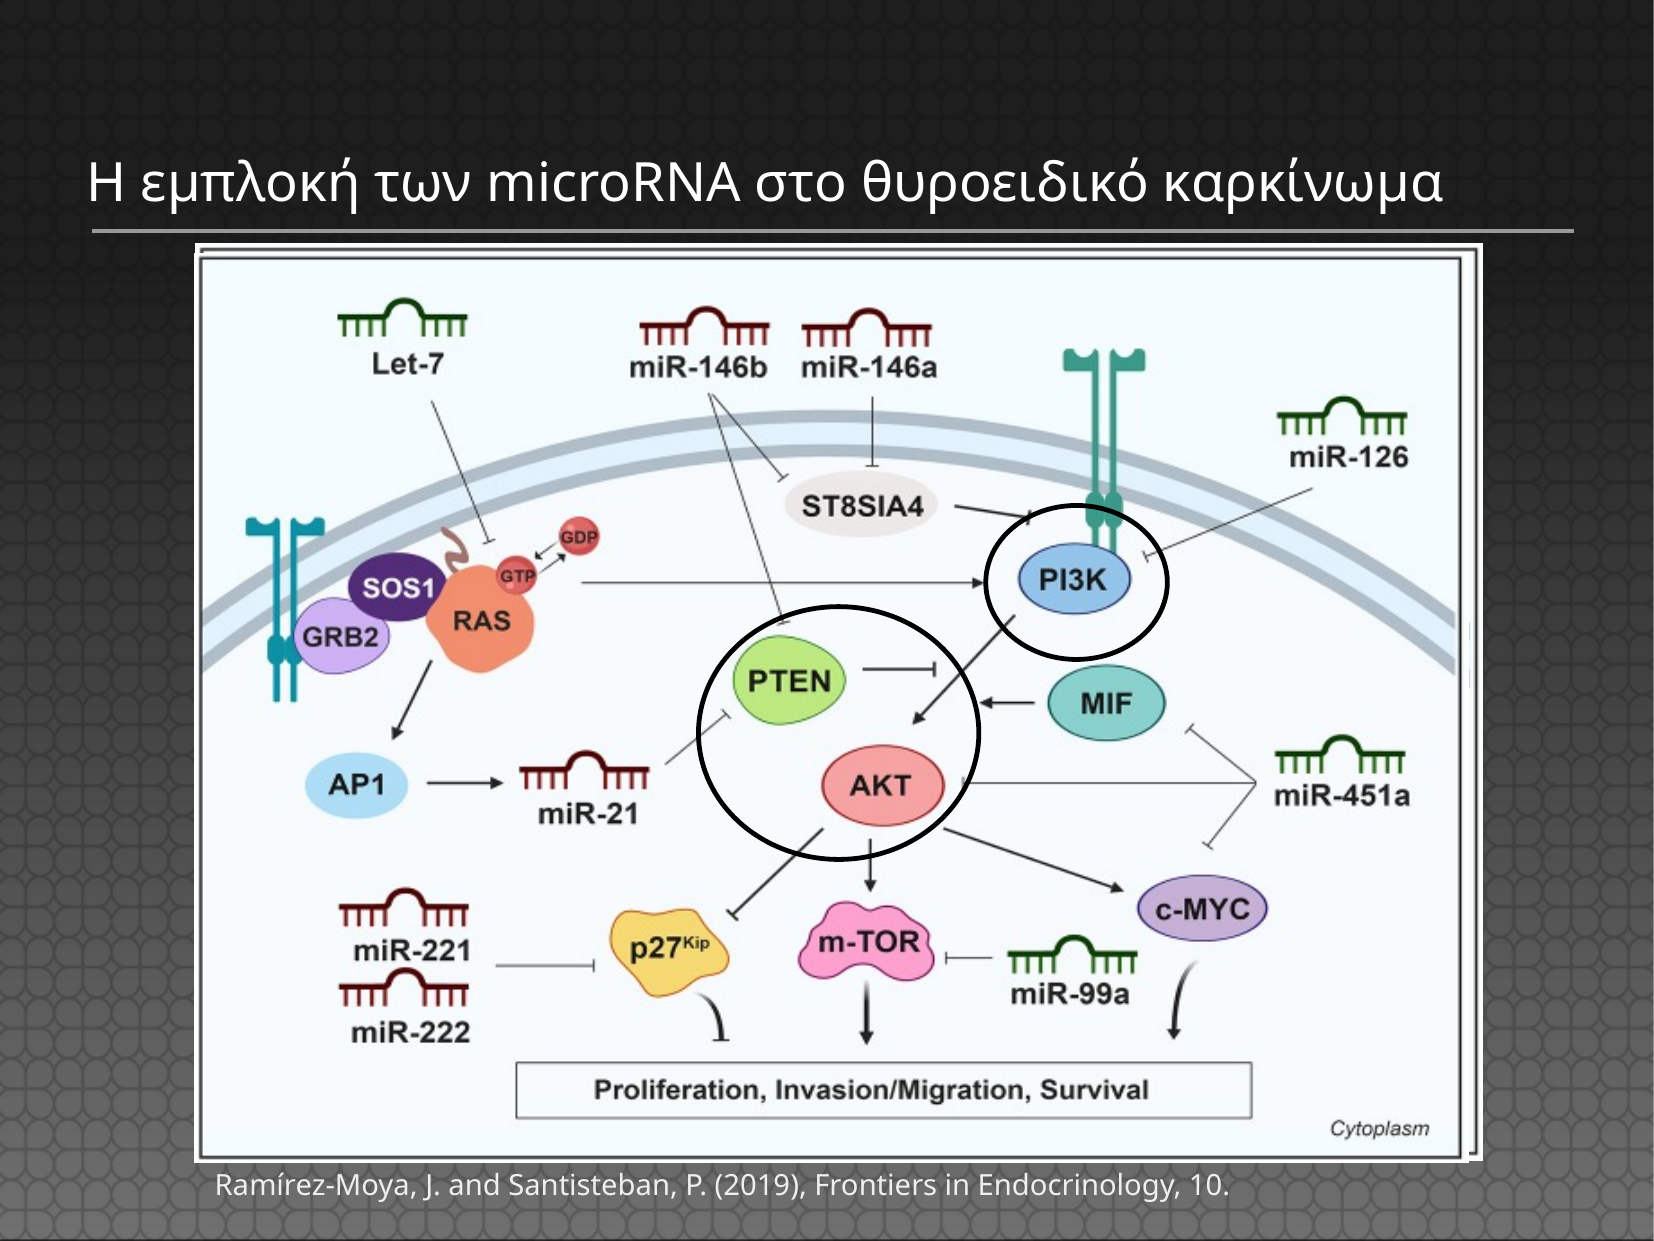

# Η εμπλοκή των microRNA στο θυροειδικό καρκίνωμα
RTKs:
RET/PTC
Ramírez-Moya, J. and Santisteban, P. (2019), Frontiers in Endocrinology, 10.